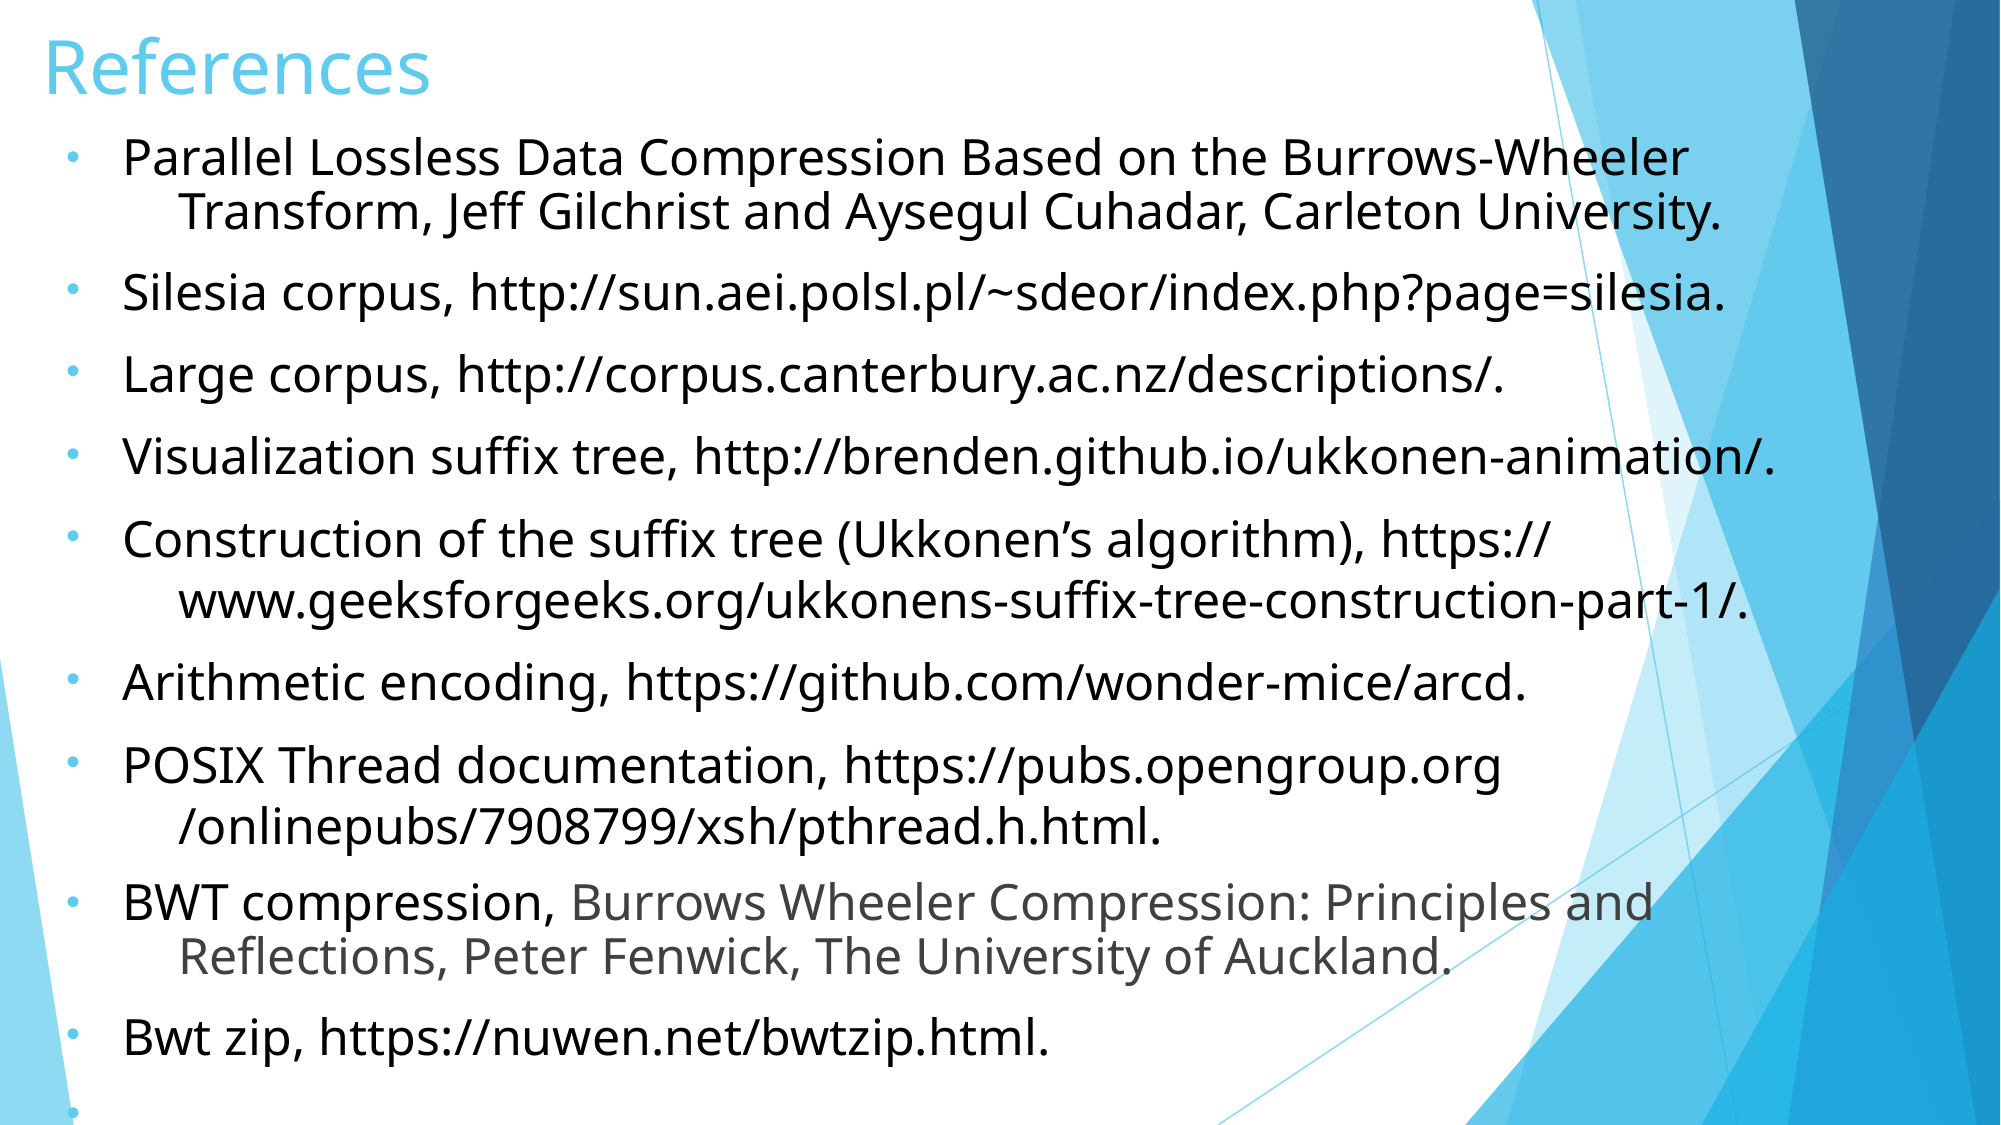

# References
Parallel Lossless Data Compression Based on the Burrows-Wheeler Transform, Jeff Gilchrist and Aysegul Cuhadar, Carleton University.
Silesia corpus, http://sun.aei.polsl.pl/~sdeor/index.php?page=silesia.
Large corpus, http://corpus.canterbury.ac.nz/descriptions/.
Visualization suffix tree, http://brenden.github.io/ukkonen-animation/.
Construction of the suffix tree (Ukkonen’s algorithm), https://www.geeksforgeeks.org/ukkonens-suffix-tree-construction-part-1/.
Arithmetic encoding, https://github.com/wonder-mice/arcd.
POSIX Thread documentation, https://pubs.opengroup.org/onlinepubs/7908799/xsh/pthread.h.html.
BWT compression, Burrows Wheeler Compression: Principles and Reflections, Peter Fenwick, The University of Auckland.
Bwt zip, https://nuwen.net/bwtzip.html.